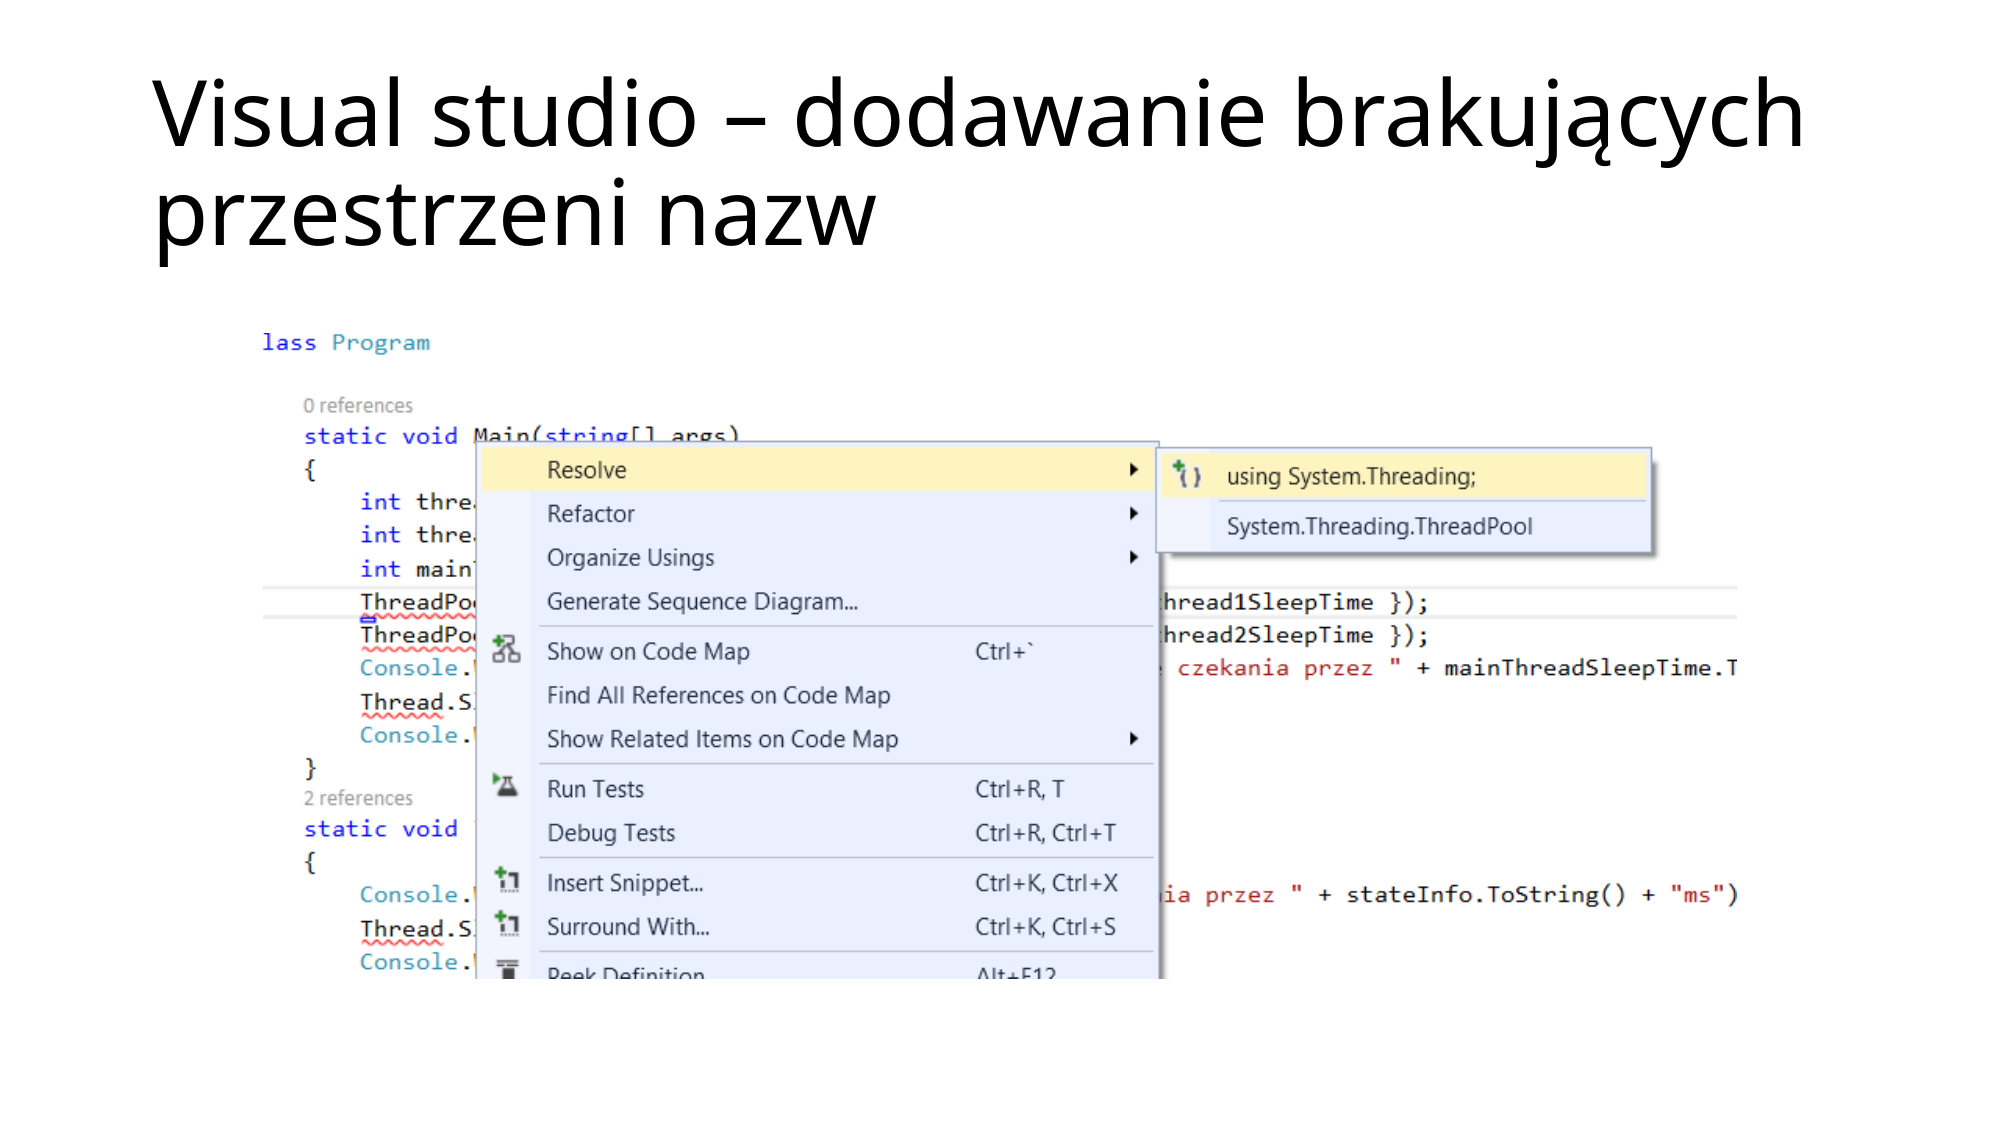

# Visual studio – dodawanie brakujących przestrzeni nazw